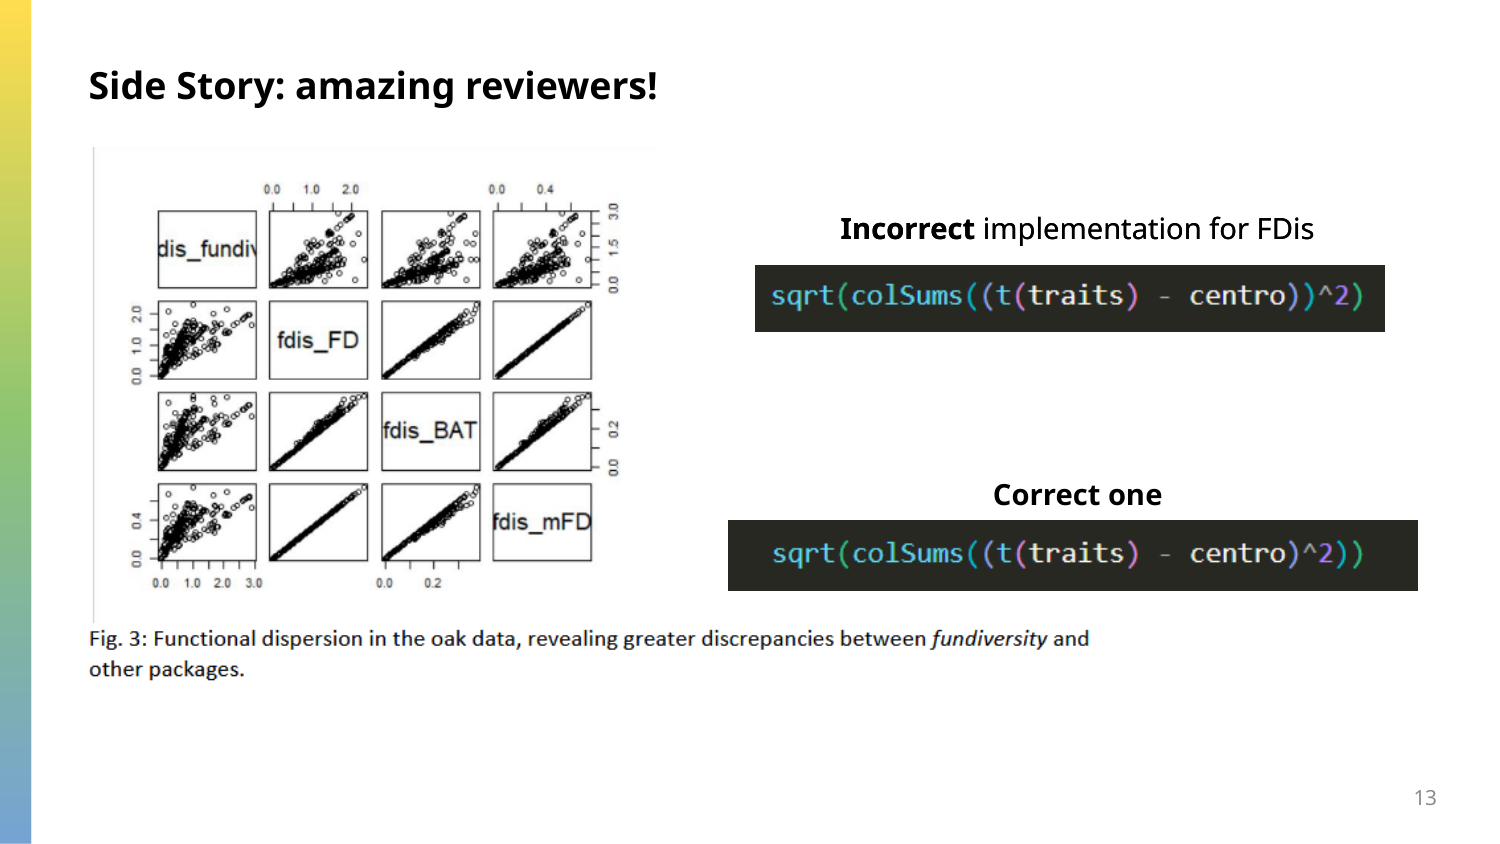

# Side Story: amazing reviewers!
Incorrect implementation for FDis
Incorrect implementation for FDis
Correct one
13